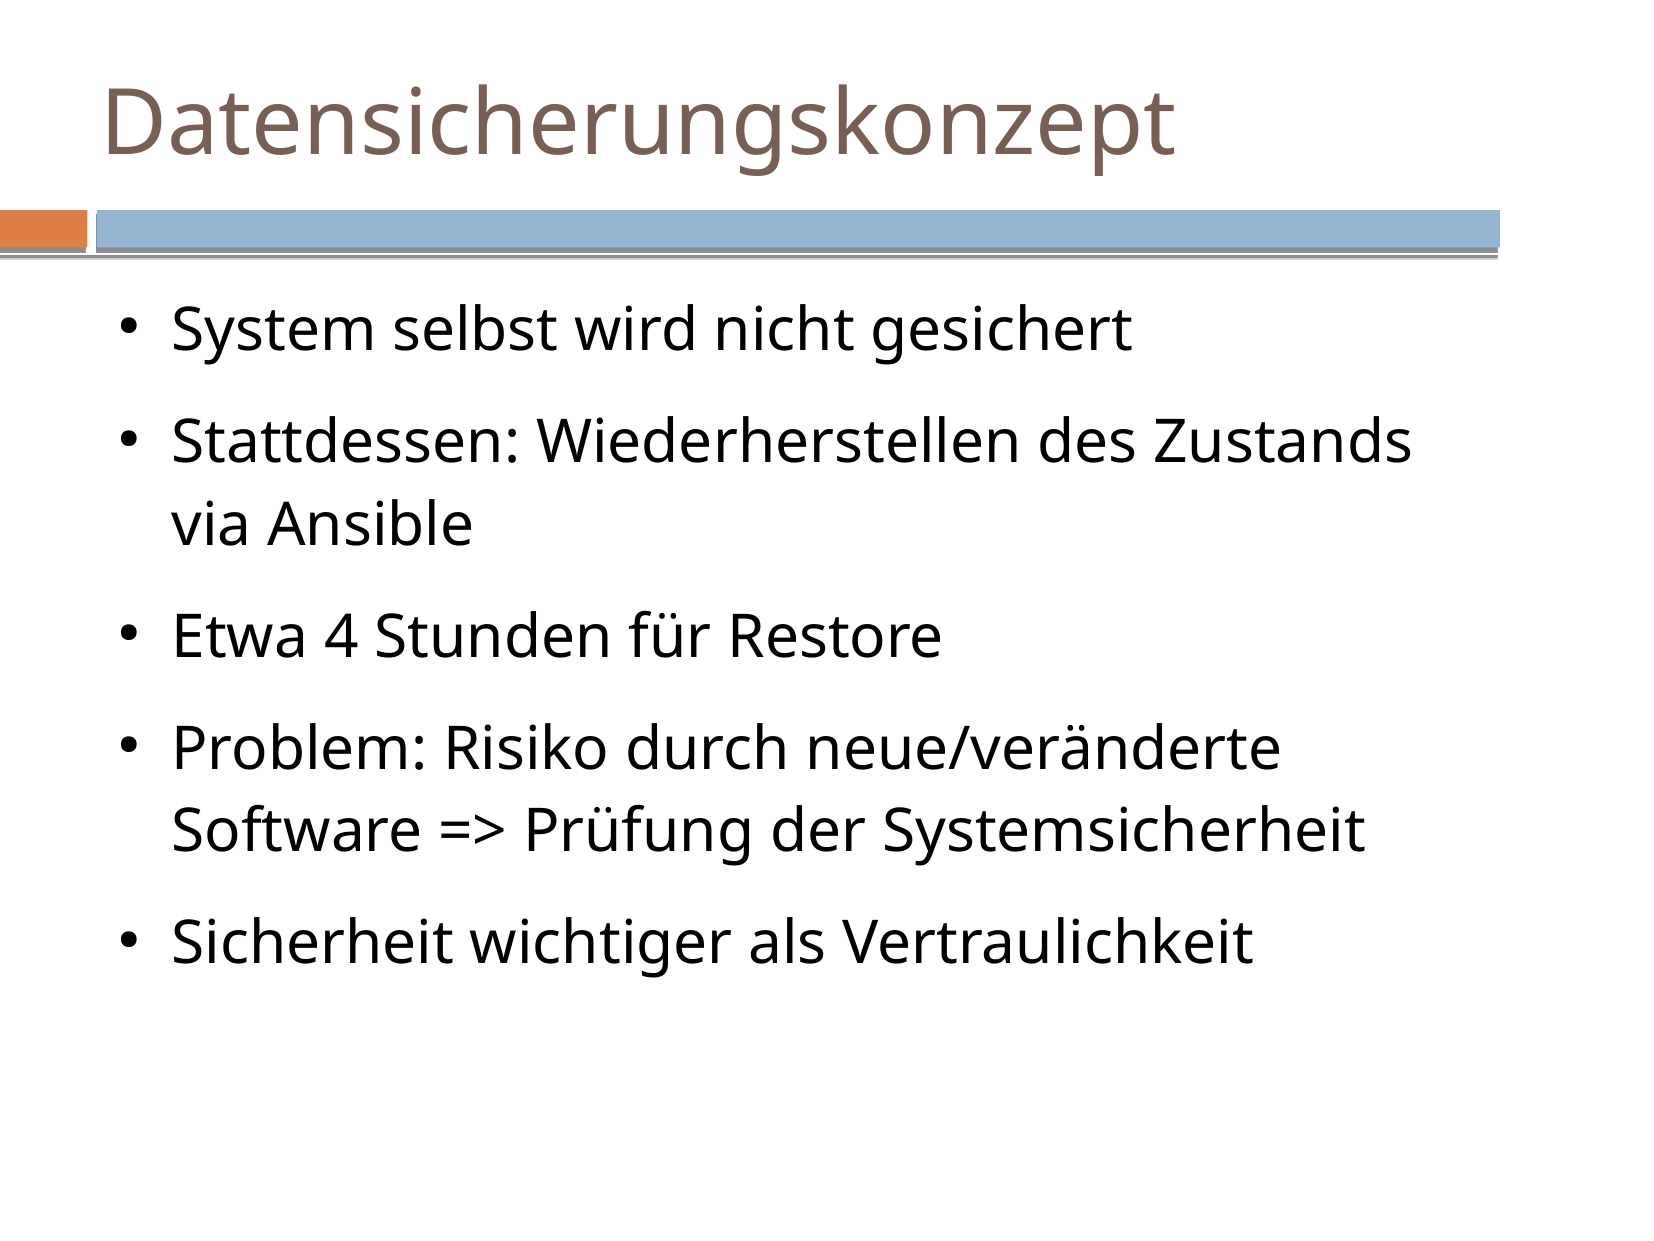

# Datensicherungskonzept
System selbst wird nicht gesichert
Stattdessen: Wiederherstellen des Zustands via Ansible
Etwa 4 Stunden für Restore
Problem: Risiko durch neue/veränderte Software => Prüfung der Systemsicherheit
Sicherheit wichtiger als Vertraulichkeit